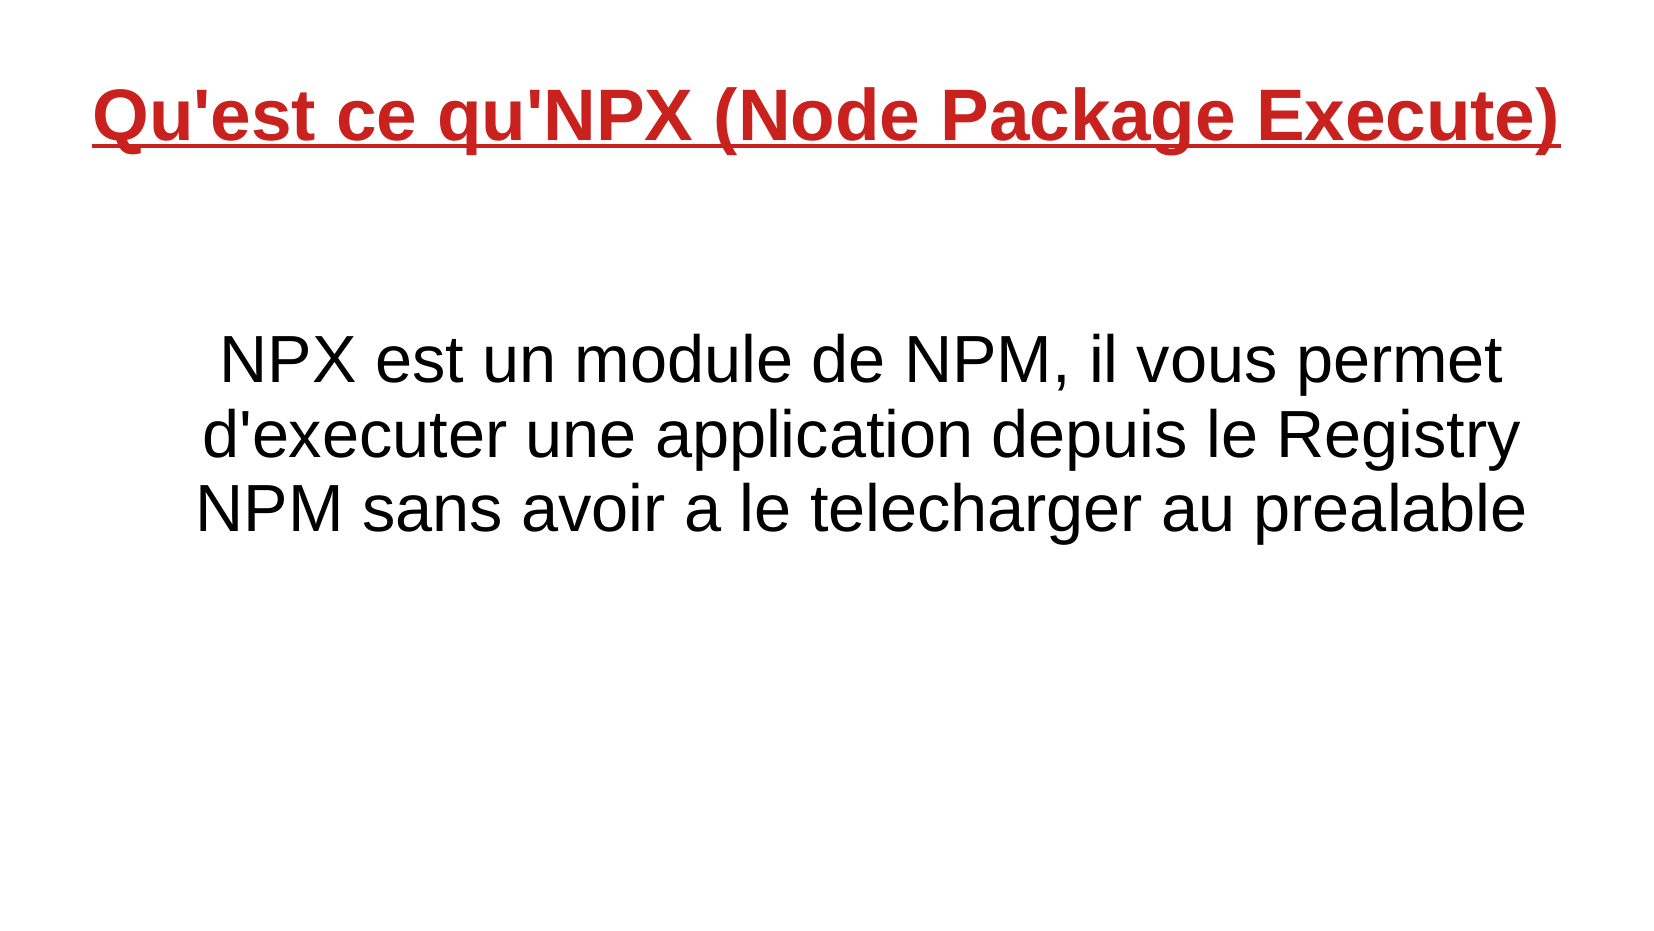

# Qu'est ce qu'NPX (Node Package Execute)
NPX est un module de NPM, il vous permet d'executer une application depuis le Registry NPM sans avoir a le telecharger au prealable